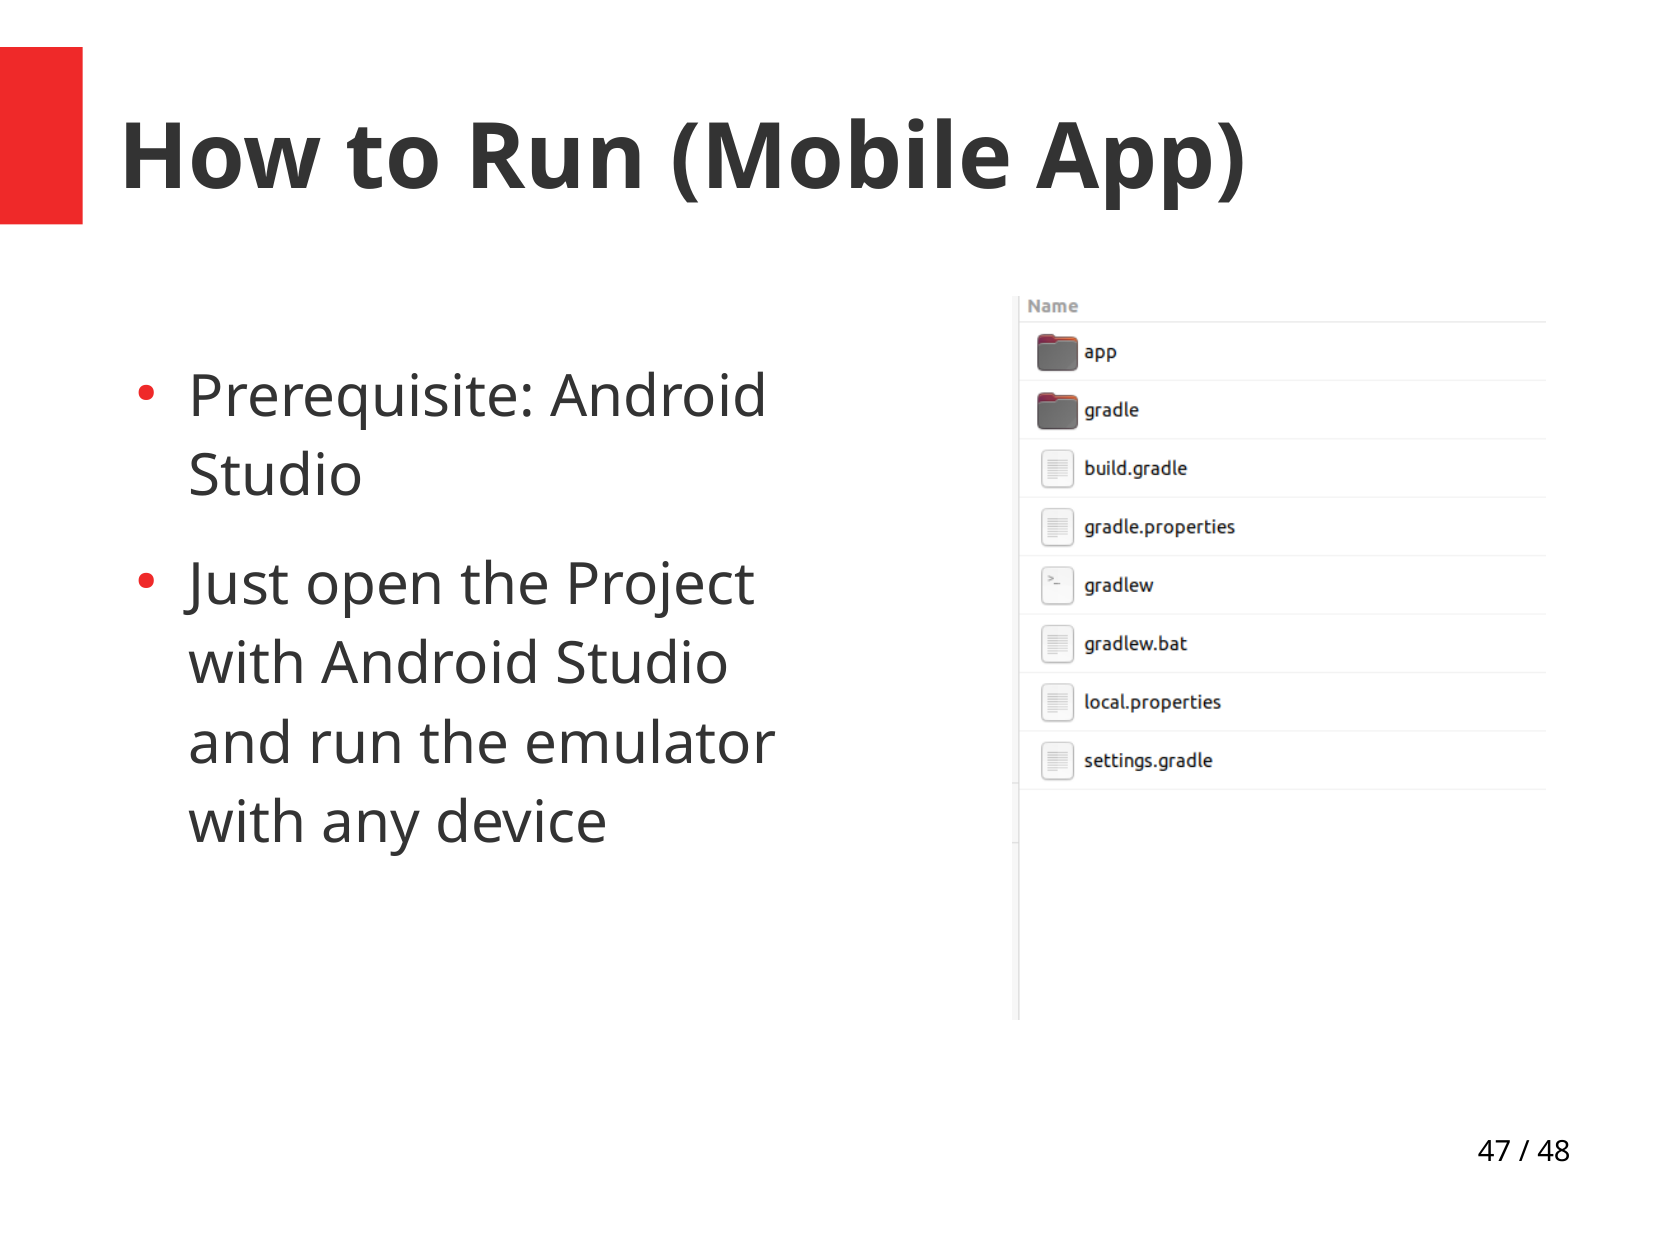

# How to Run (Mobile App)
Prerequisite: Android Studio
Just open the Project with Android Studio and run the emulator with any device
47